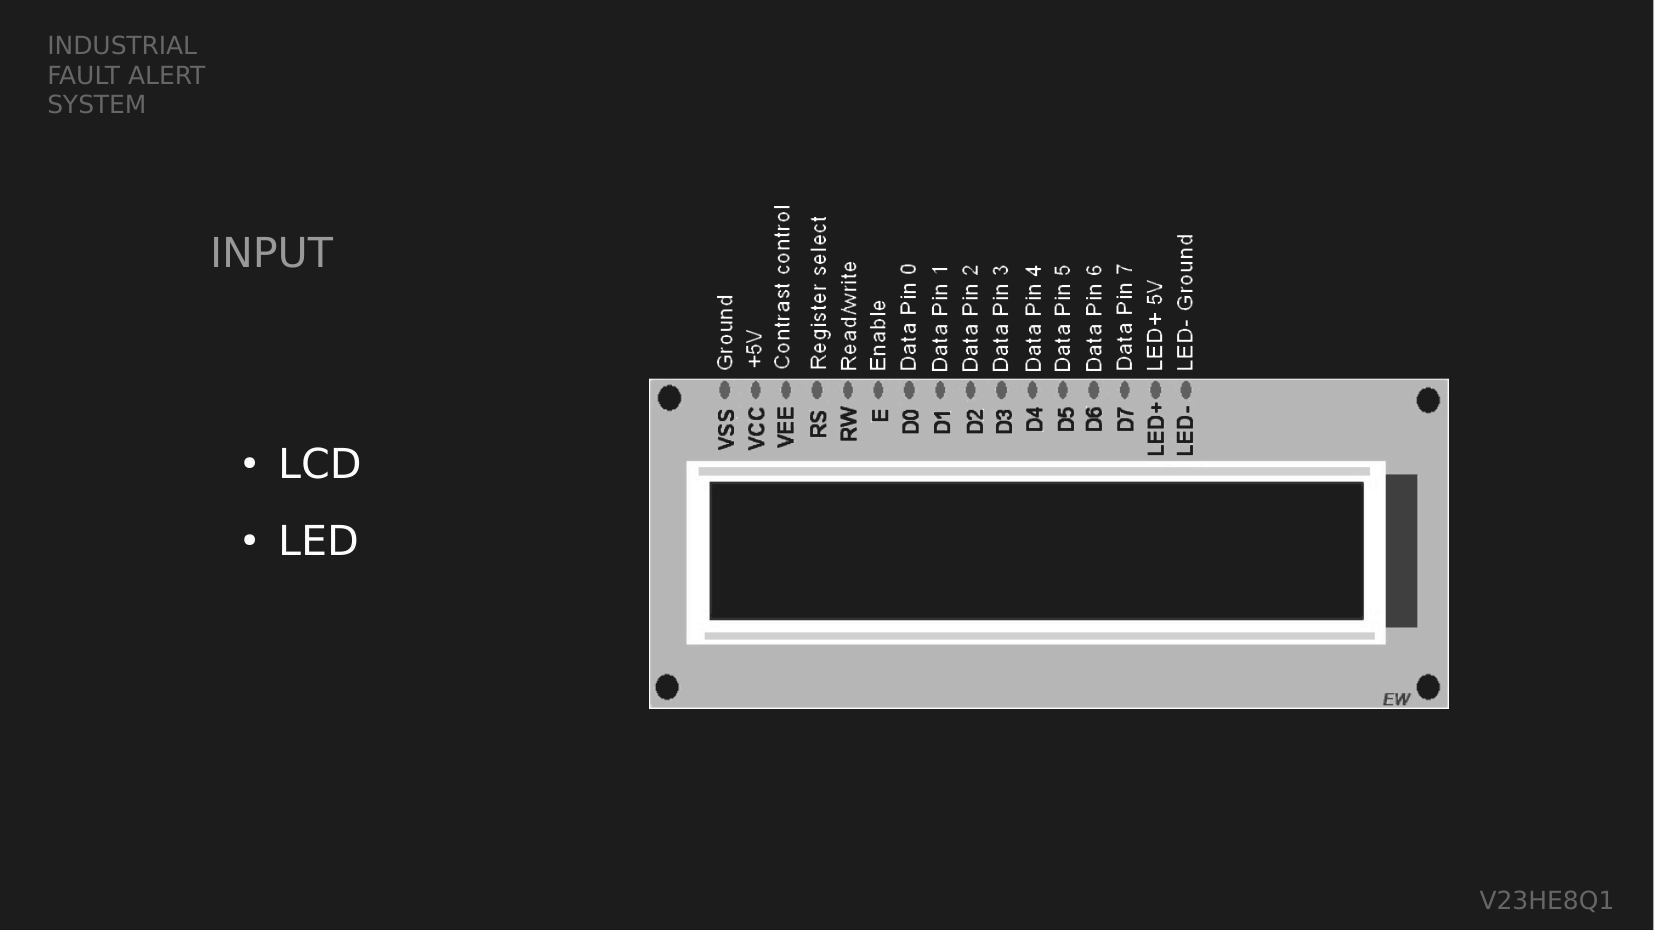

INDUSTRIAL FAULT ALERT SYSTEM
INPUT
LCD
LED
V23HE8Q1